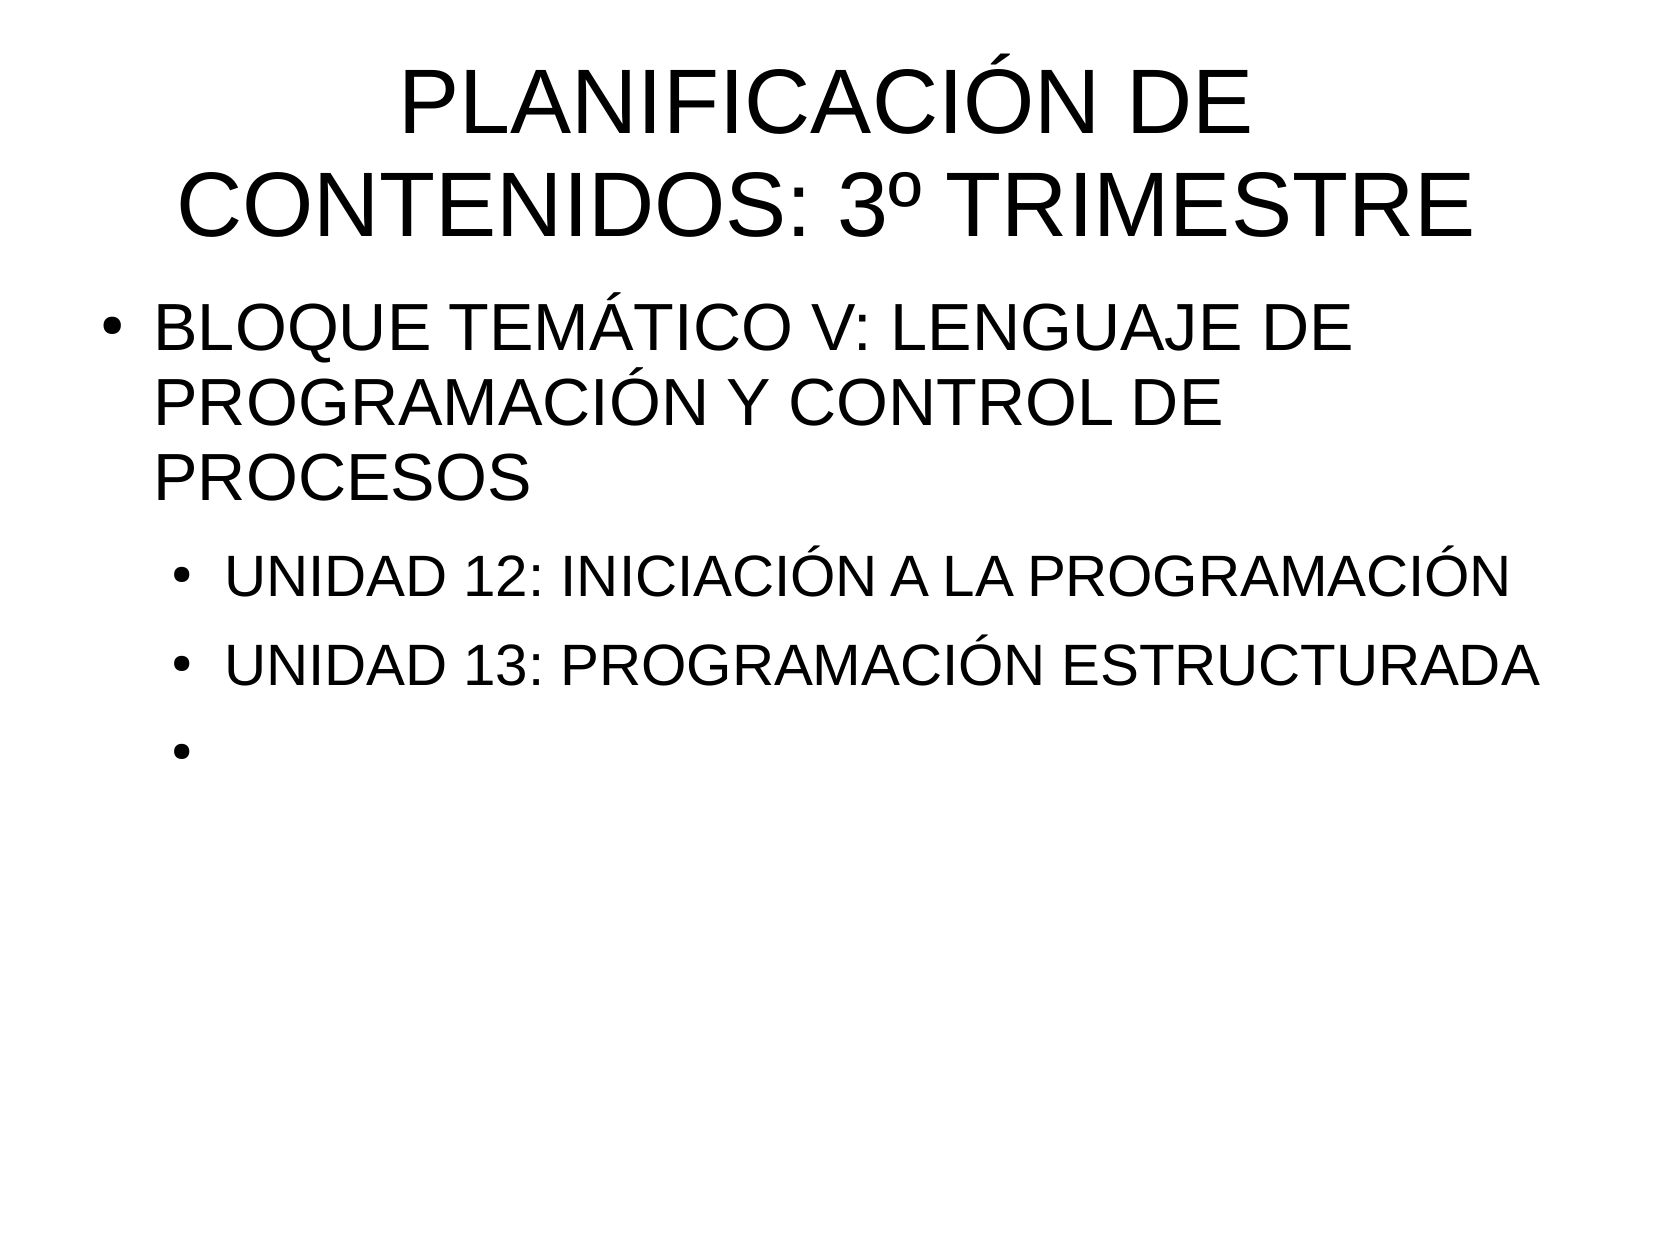

# PLANIFICACIÓN DE CONTENIDOS: 3º TRIMESTRE
BLOQUE TEMÁTICO V: LENGUAJE DE PROGRAMACIÓN Y CONTROL DE PROCESOS
UNIDAD 12: INICIACIÓN A LA PROGRAMACIÓN
UNIDAD 13: PROGRAMACIÓN ESTRUCTURADA